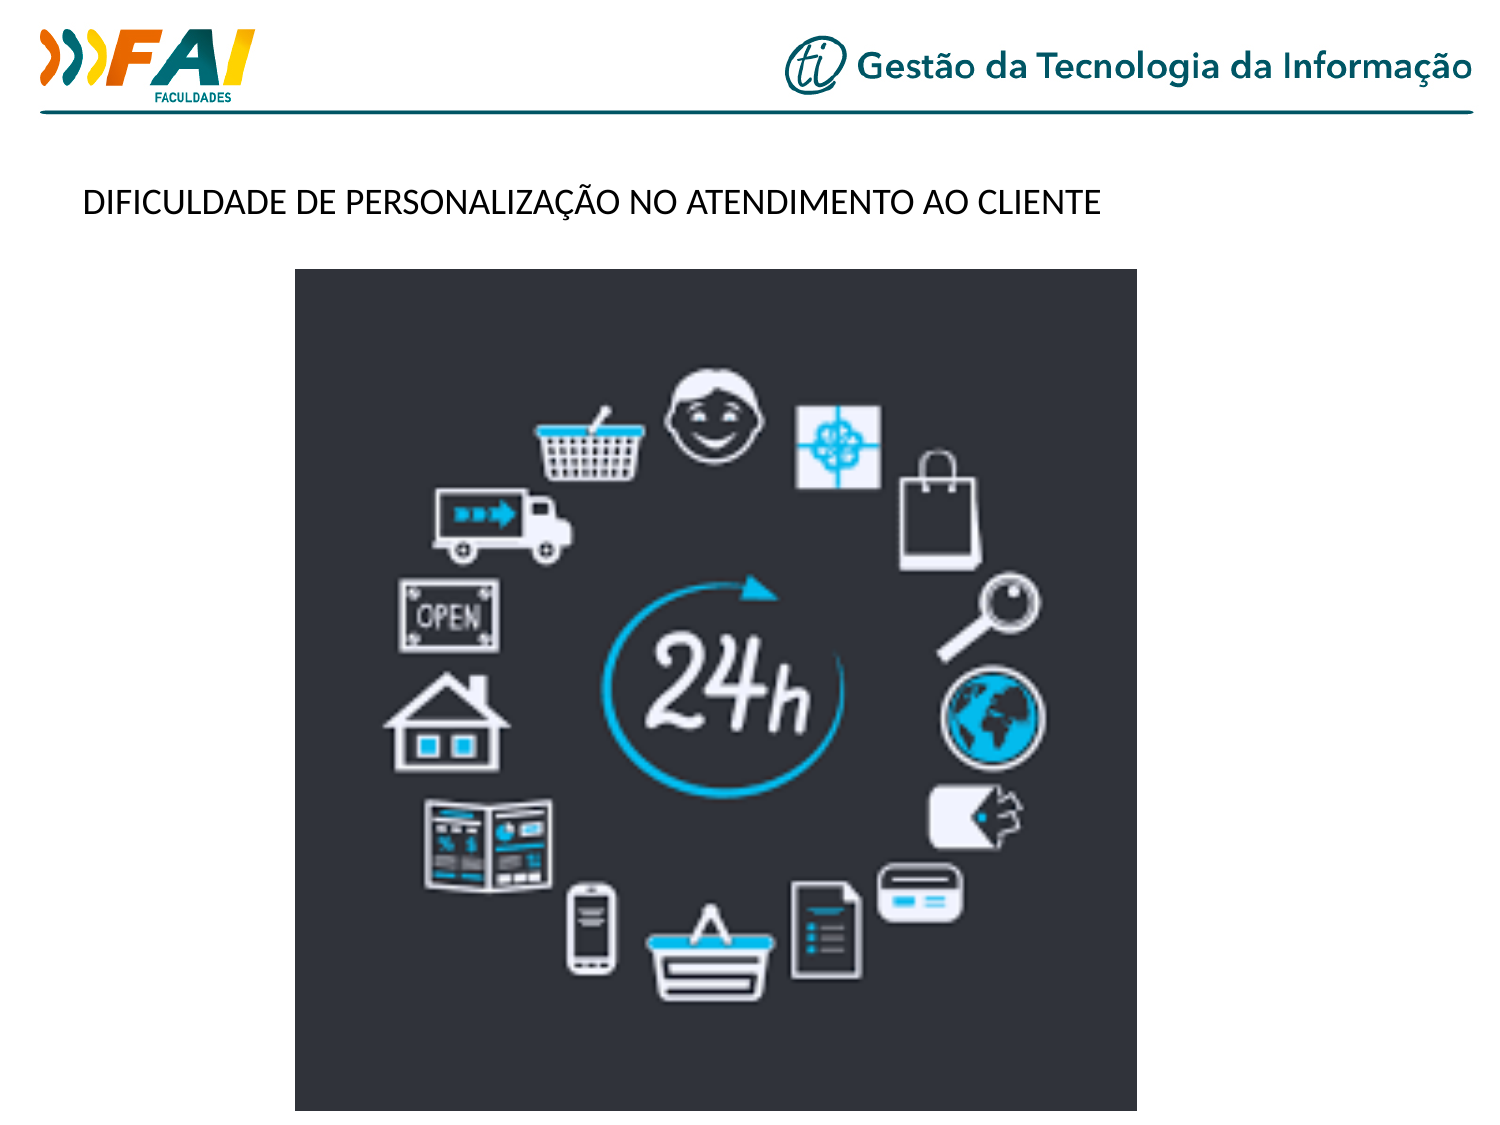

# DIFICULDADE DE PERSONALIZAÇÃO NO ATENDIMENTO AO CLIENTE